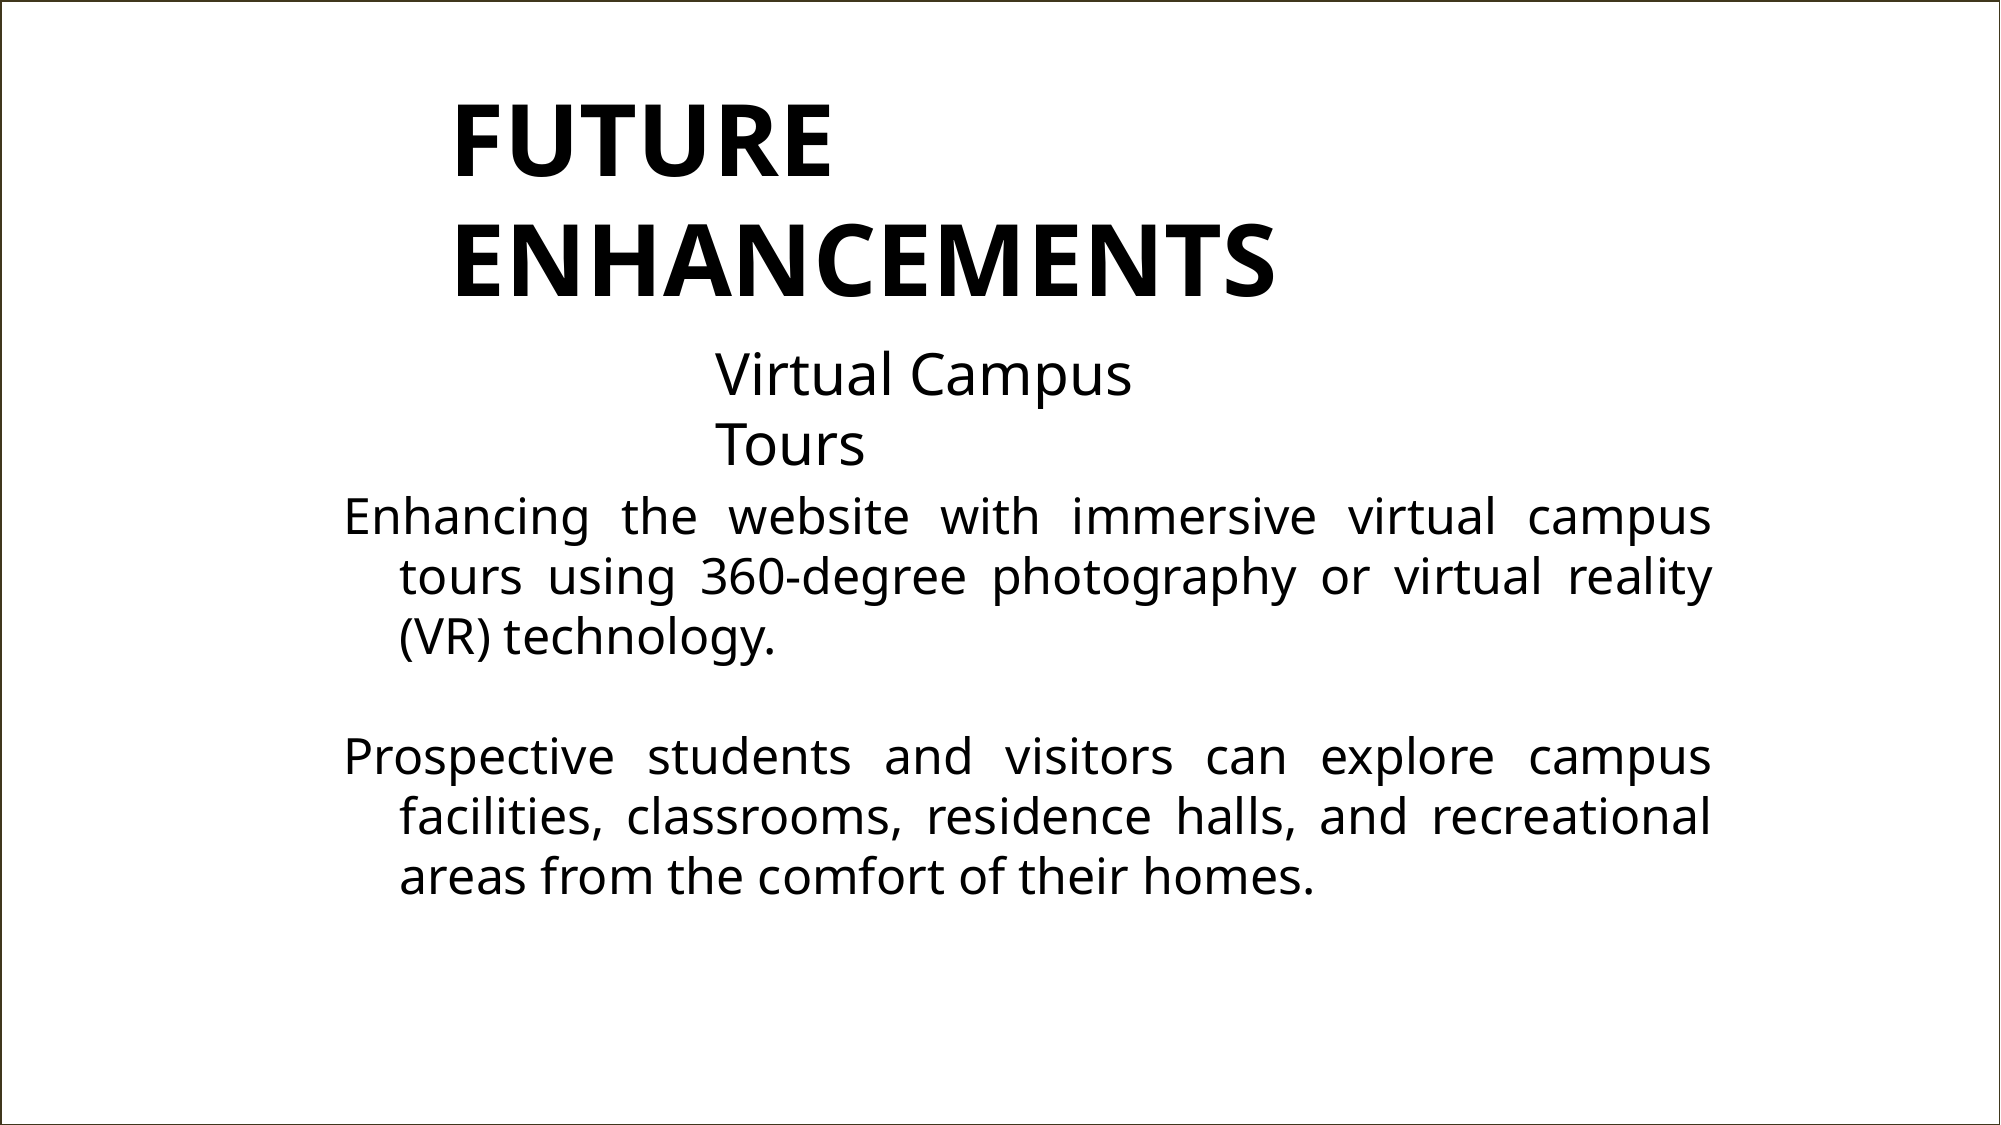

FUTURE ENHANCEMENTS
Virtual Campus Tours
Alumni Career Services Platform
AI-Powered Chatbot
Enhancing the website with immersive virtual campus tours using 360-degree photography or virtual reality (VR) technology.
Prospective students and visitors can explore campus facilities, classrooms, residence halls, and recreational areas from the comfort of their homes.
Expanding the alumni section of the website to include a comprehensive career services platform, offering job search tools, networking opportunities, mentorship programs, and professional development.
Alumni can access exclusive job listings, career webinars, and industry insights to support their ongoing career growth.
AI-powered chatbot to provide instant assistance and support to users navigating the website.
The chatbot can answer frequently asked questions.